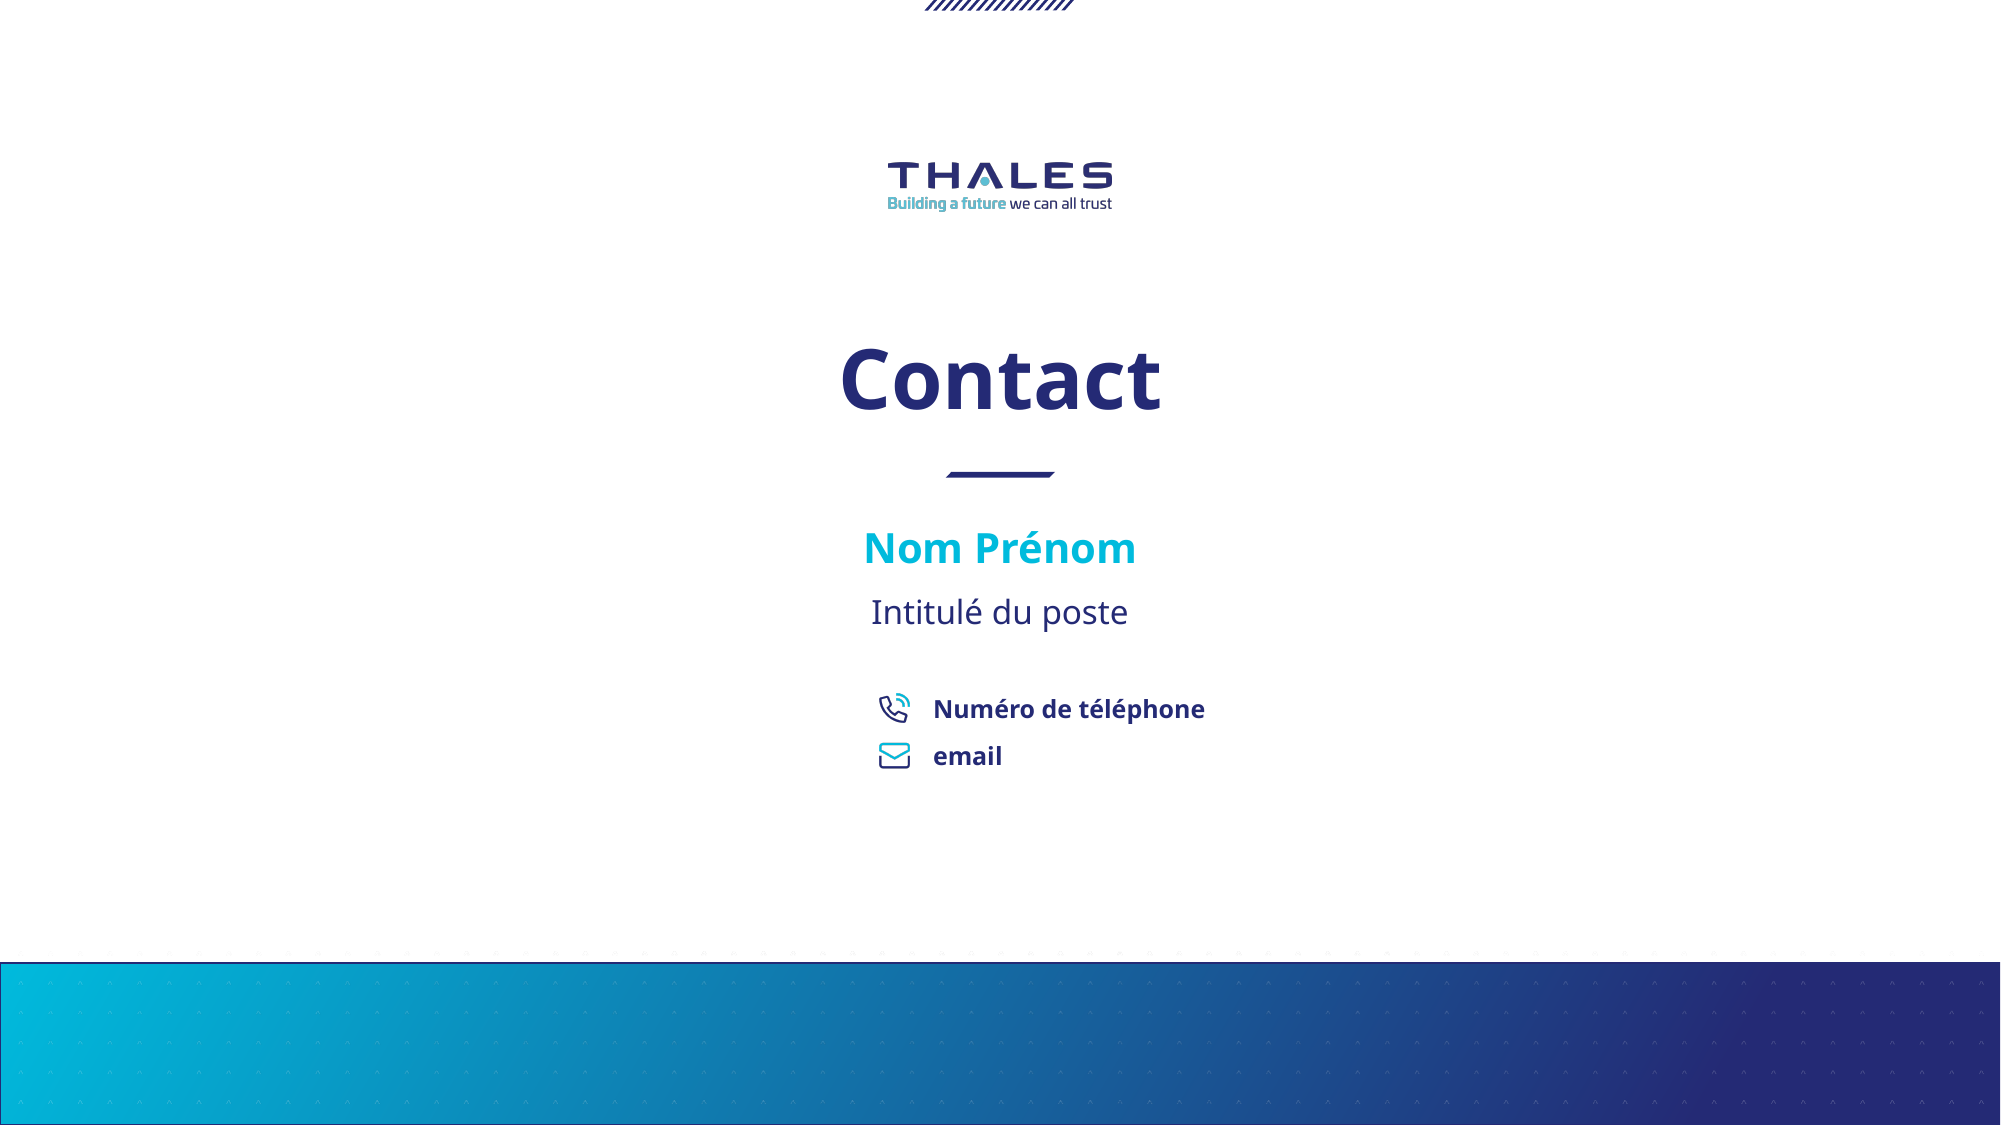

# Contact
Nom Prénom
Intitulé du poste
Numéro de téléphone
email